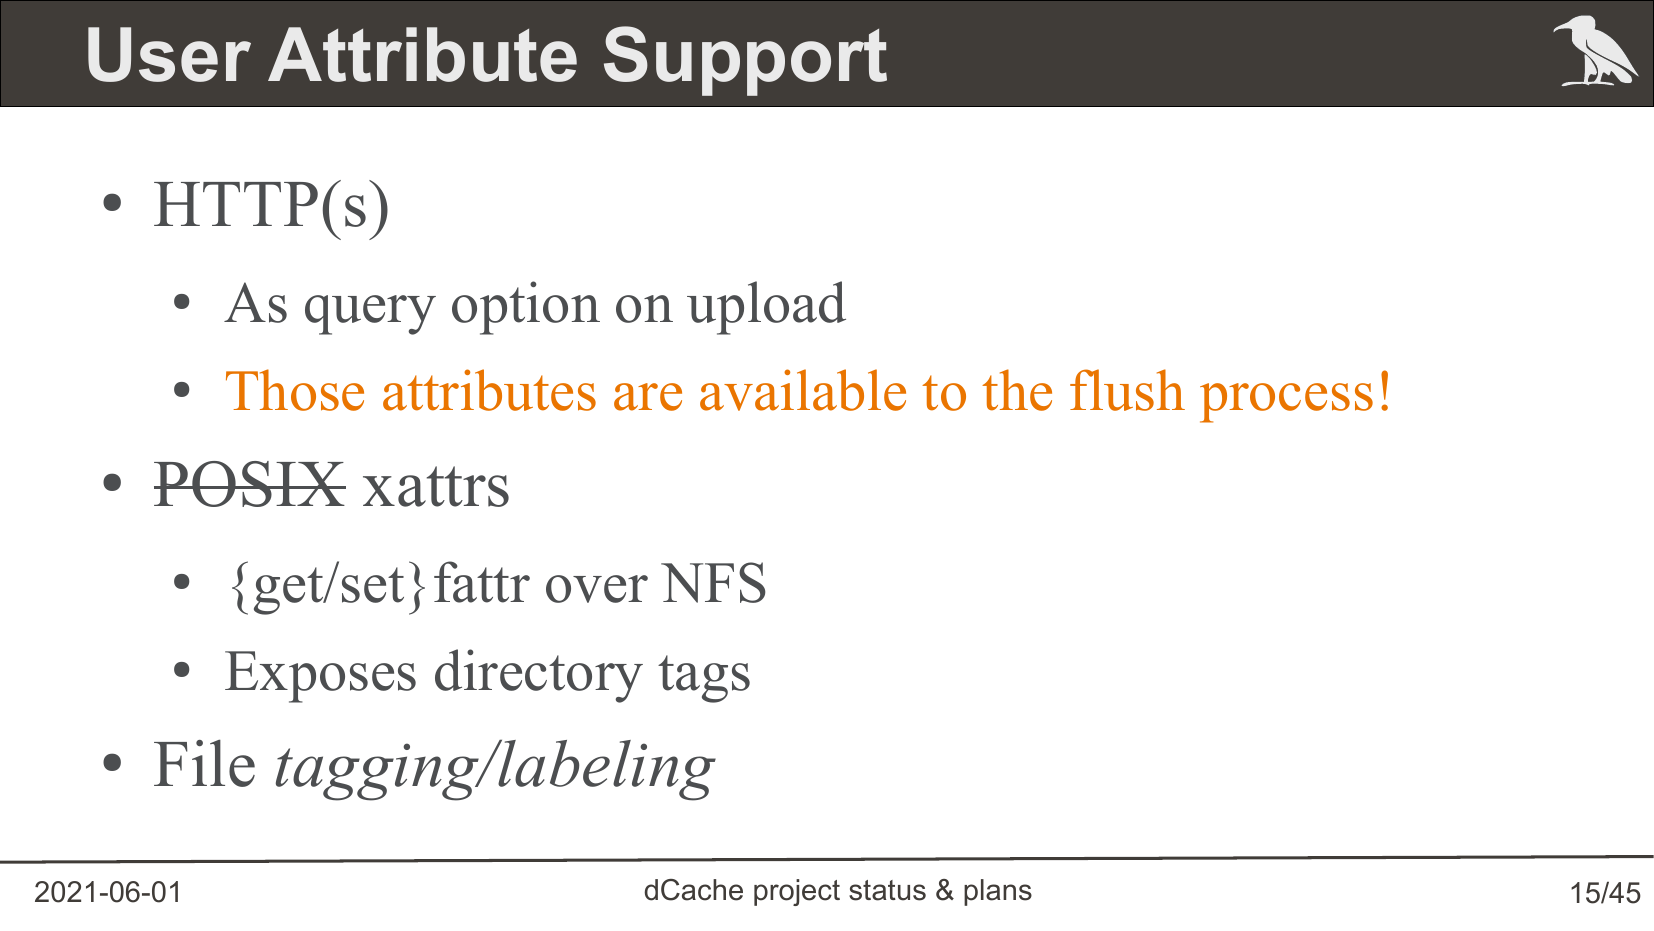

# User Attribute Support
HTTP(s)
As query option on upload
Those attributes are available to the flush process!
POSIX xattrs
{get/set}fattr over NFS
Exposes directory tags
File tagging/labeling
dCache project status & plans
2021-06-01
15